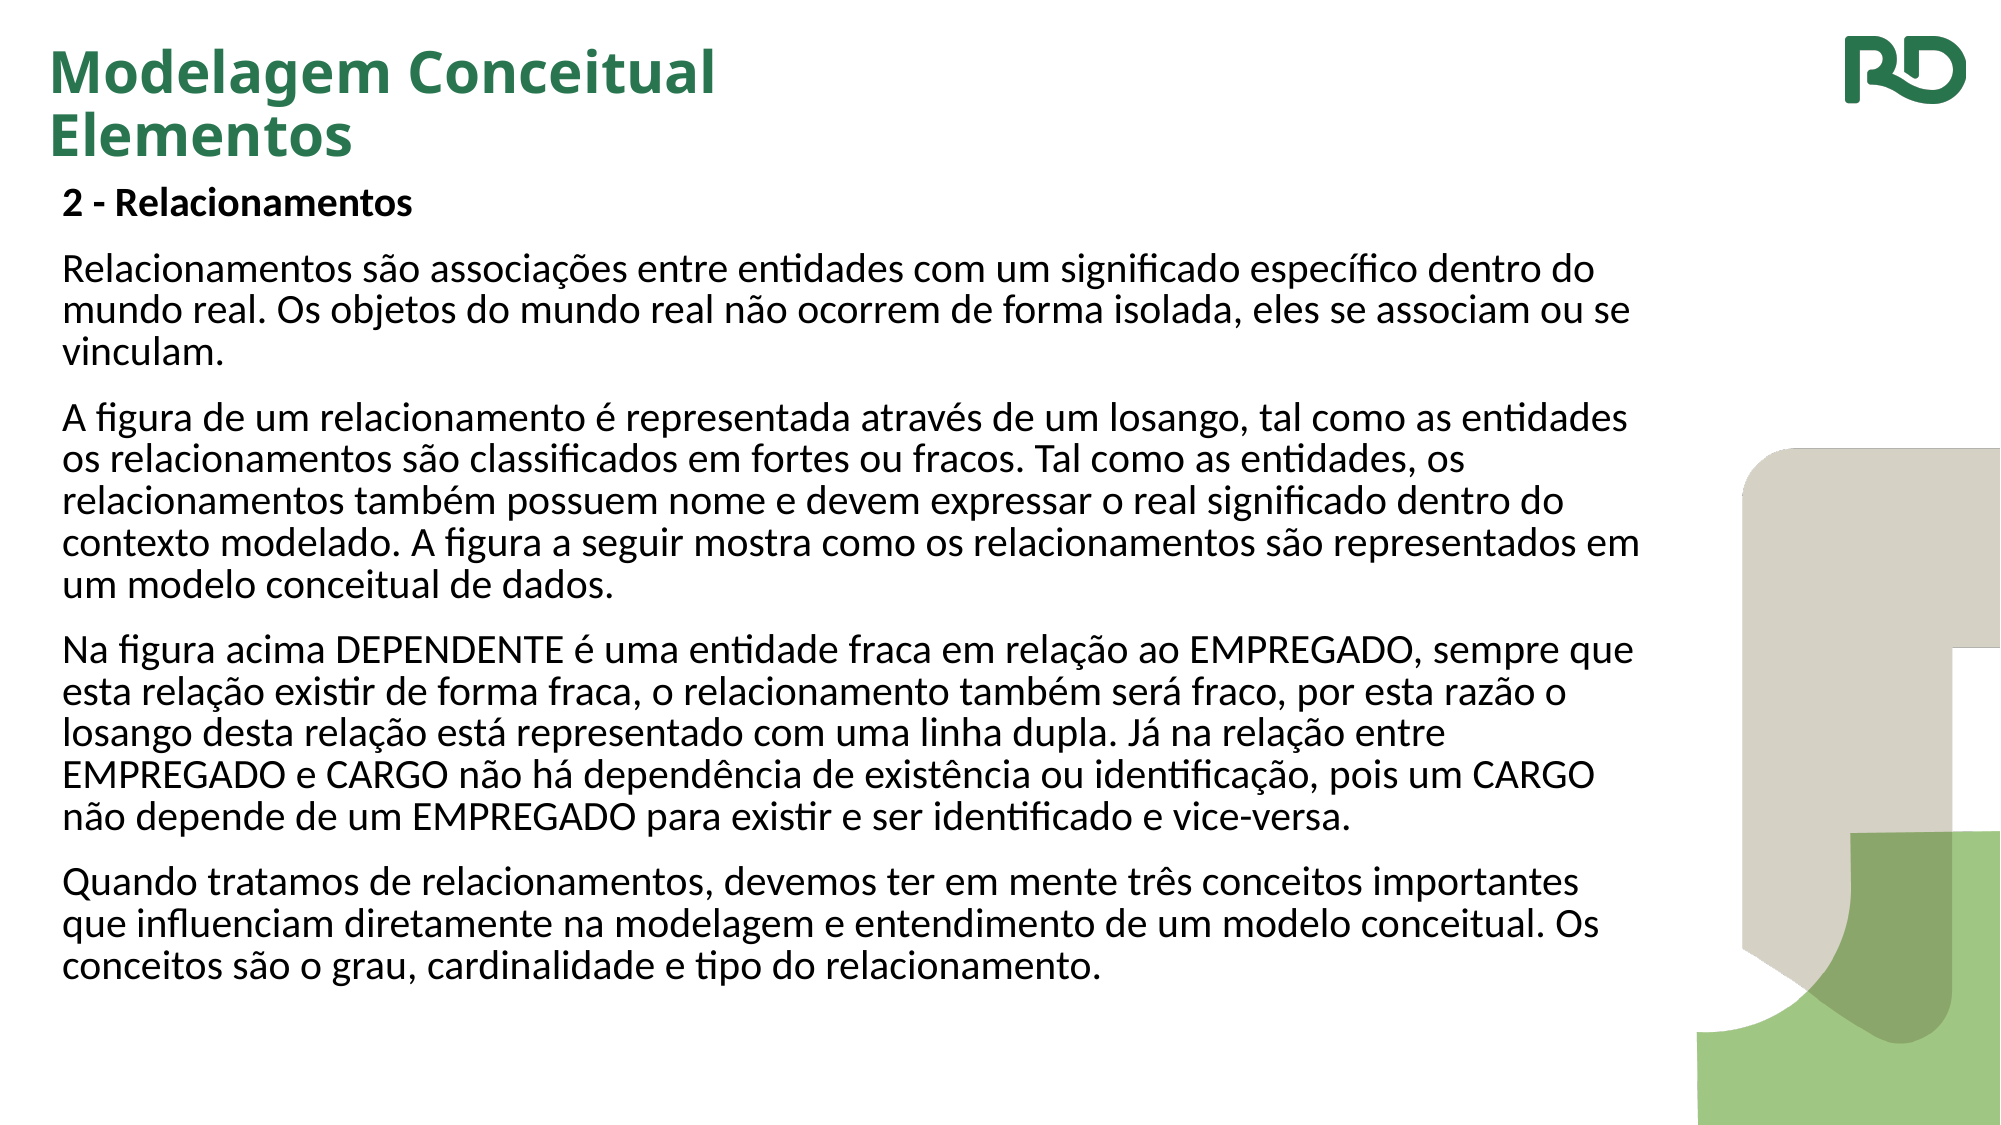

Modelagem Conceitual
Elementos
2 - Relacionamentos
Relacionamentos são associações entre entidades com um significado específico dentro do mundo real. Os objetos do mundo real não ocorrem de forma isolada, eles se associam ou se vinculam.
A figura de um relacionamento é representada através de um losango, tal como as entidades os relacionamentos são classificados em fortes ou fracos. Tal como as entidades, os relacionamentos também possuem nome e devem expressar o real significado dentro do contexto modelado. A figura a seguir mostra como os relacionamentos são representados em um modelo conceitual de dados.
Na figura acima DEPENDENTE é uma entidade fraca em relação ao EMPREGADO, sempre que esta relação existir de forma fraca, o relacionamento também será fraco, por esta razão o losango desta relação está representado com uma linha dupla. Já na relação entre EMPREGADO e CARGO não há dependência de existência ou identificação, pois um CARGO não depende de um EMPREGADO para existir e ser identificado e vice-versa.
Quando tratamos de relacionamentos, devemos ter em mente três conceitos importantes que influenciam diretamente na modelagem e entendimento de um modelo conceitual. Os conceitos são o grau, cardinalidade e tipo do relacionamento.